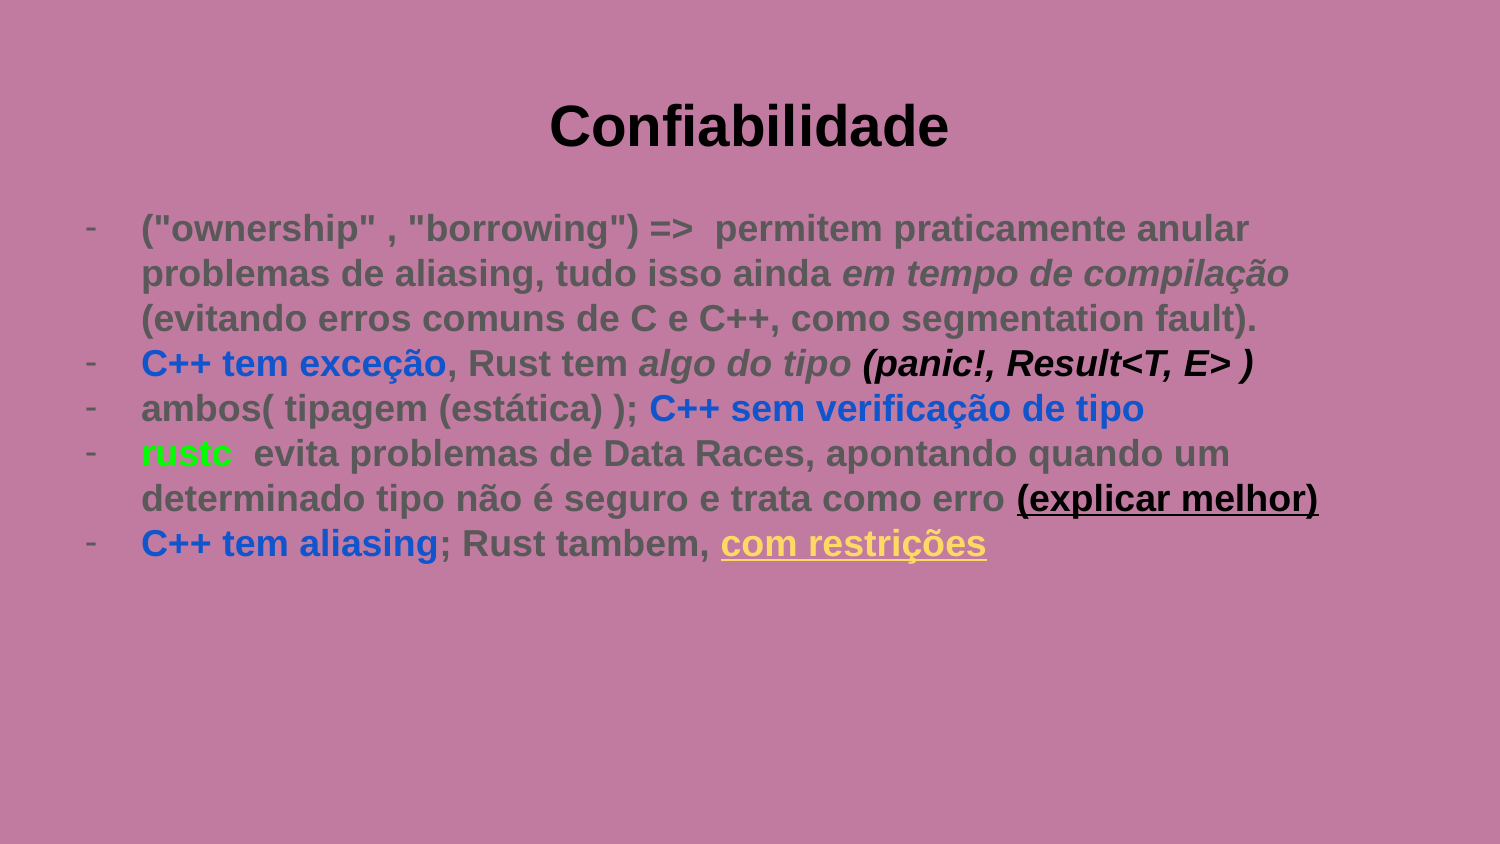

# Confiabilidade
("ownership" , "borrowing") => permitem praticamente anular problemas de aliasing, tudo isso ainda em tempo de compilação (evitando erros comuns de C e C++, como segmentation fault).
C++ tem exceção, Rust tem algo do tipo (panic!, Result<T, E> )
ambos( tipagem (estática) ); C++ sem verificação de tipo
rustc evita problemas de Data Races, apontando quando um determinado tipo não é seguro e trata como erro (explicar melhor)
C++ tem aliasing; Rust tambem, com restrições